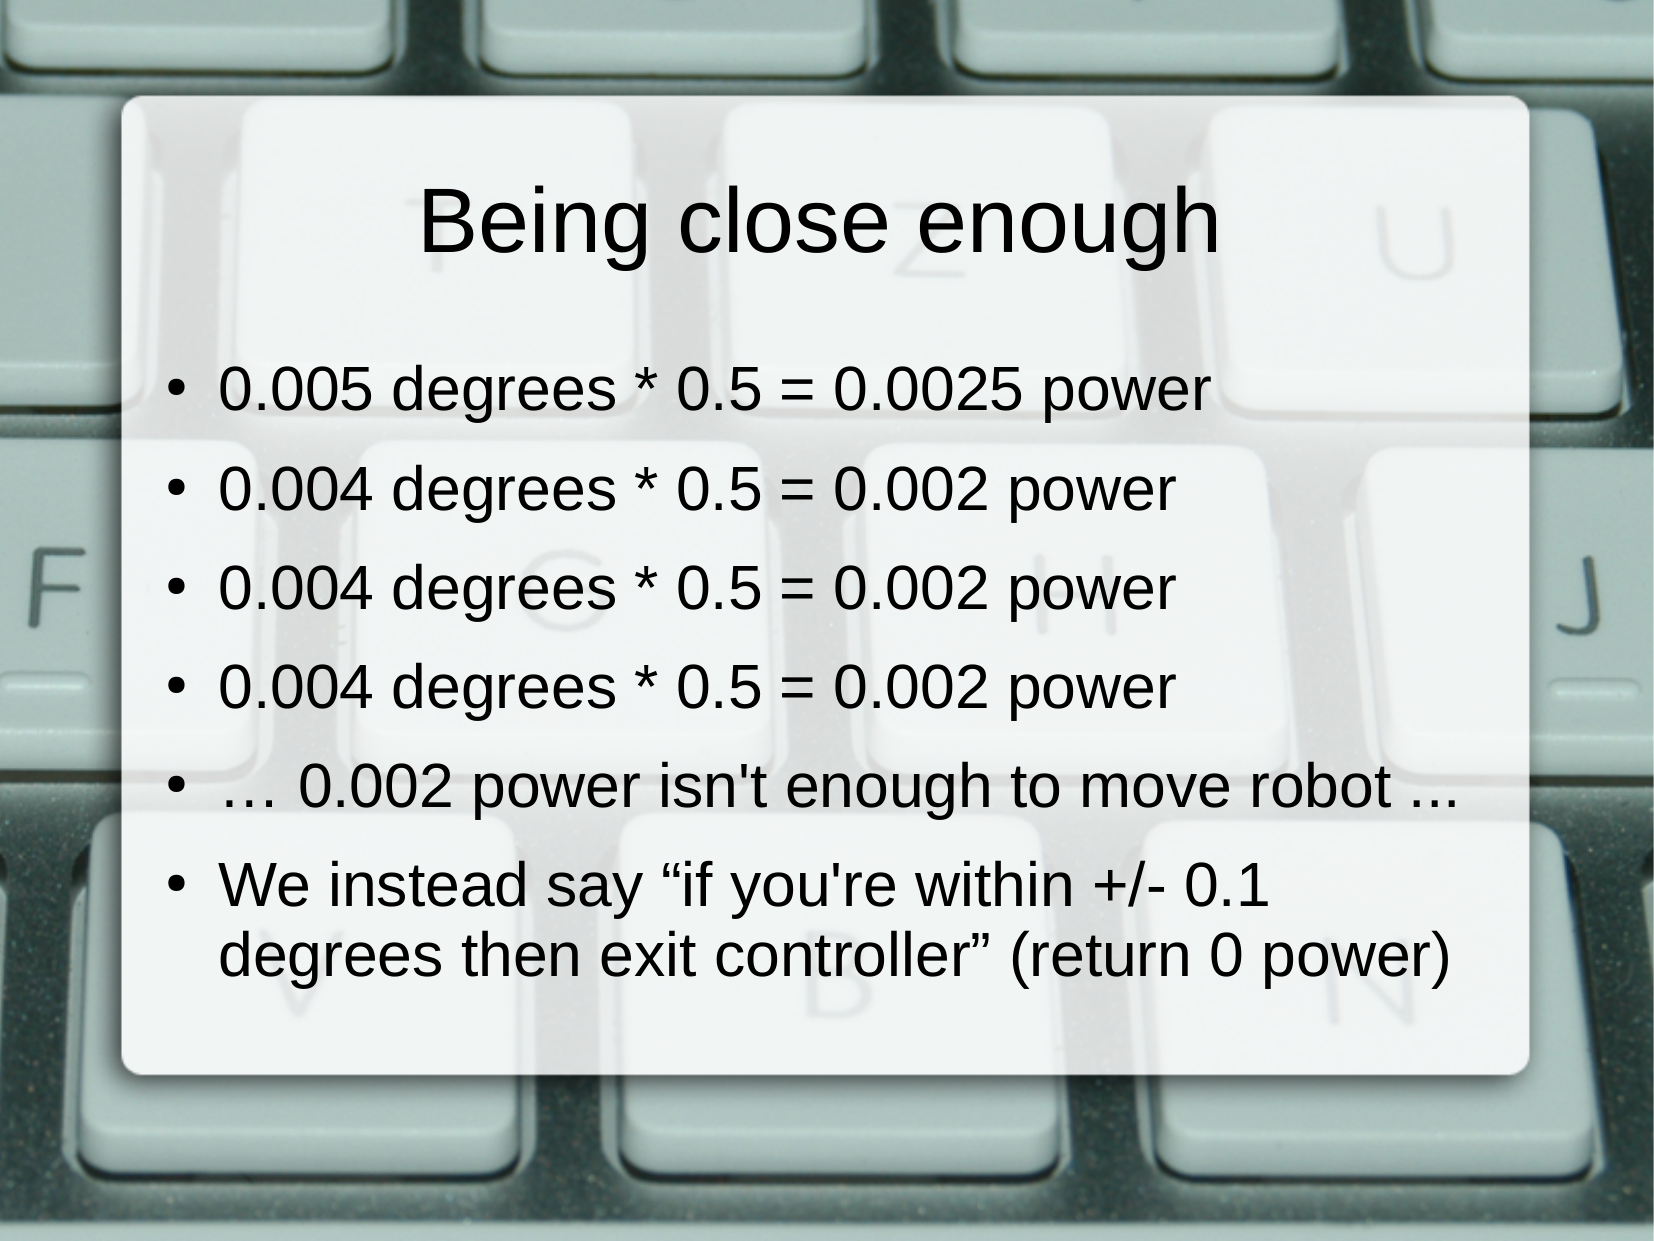

# Being close enough
0.005 degrees * 0.5 = 0.0025 power
0.004 degrees * 0.5 = 0.002 power
0.004 degrees * 0.5 = 0.002 power
0.004 degrees * 0.5 = 0.002 power
… 0.002 power isn't enough to move robot ...
We instead say “if you're within +/- 0.1 degrees then exit controller” (return 0 power)